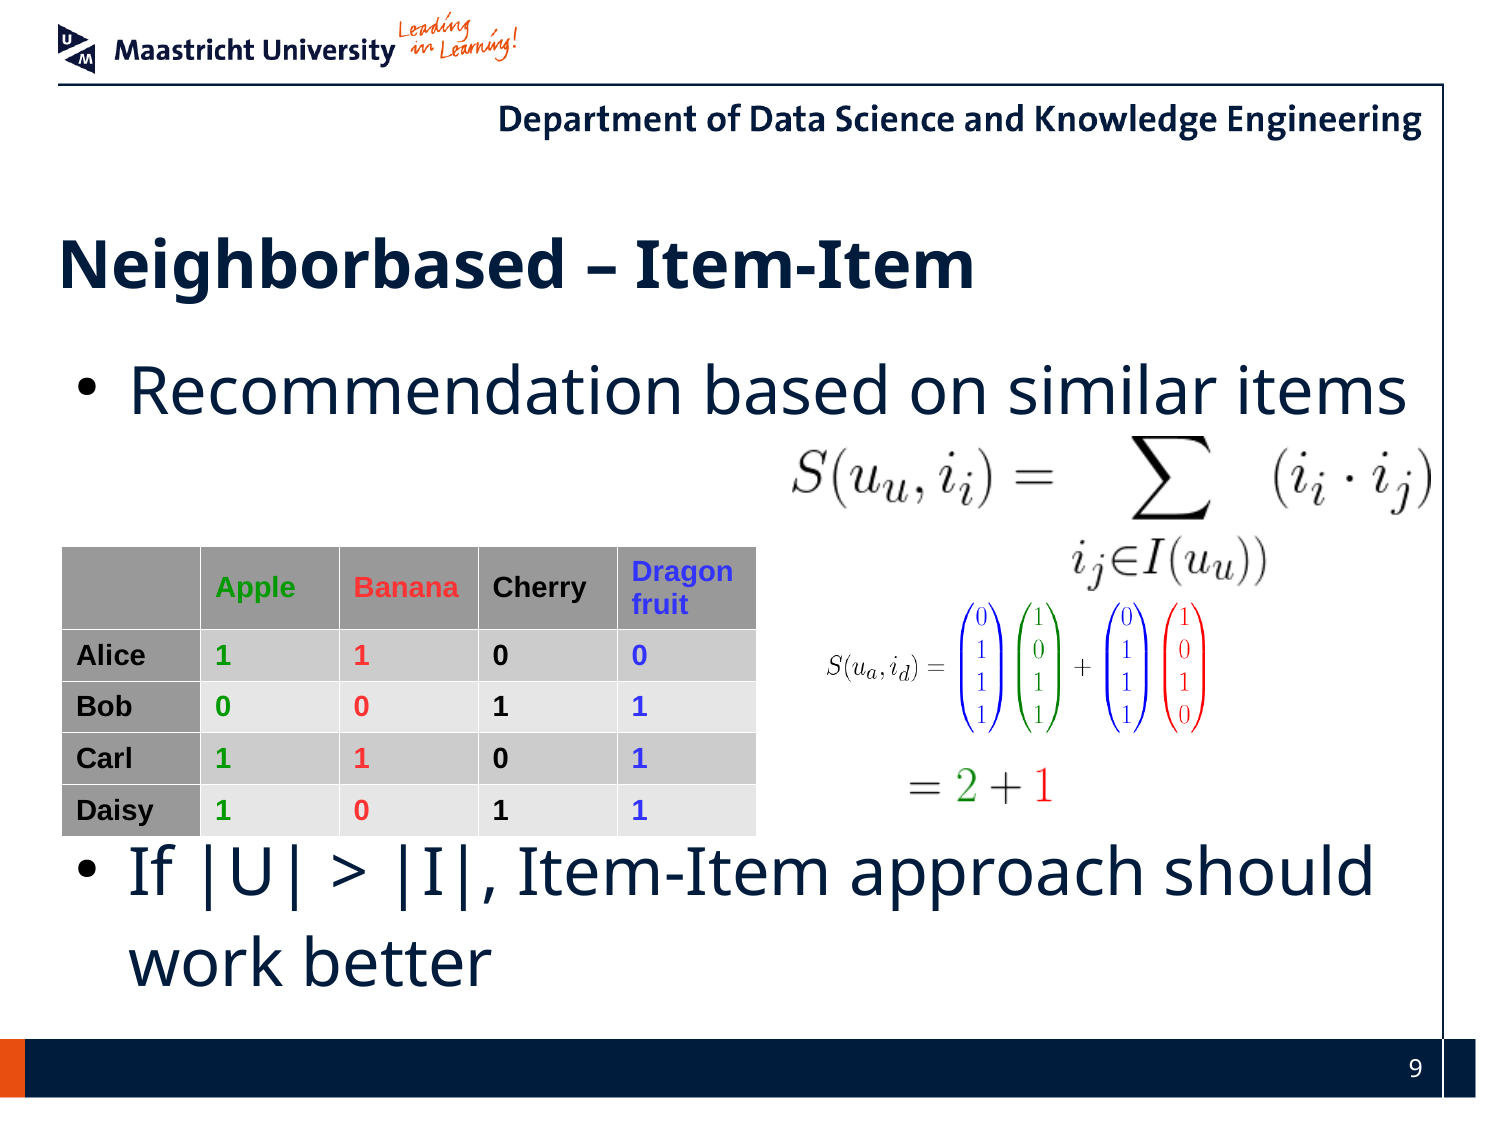

# Neighborbased – Item-Item
Recommendation based on similar items
If |U| > |I|, Item-Item approach should work better
| | Apple | Banana | Cherry | Dragon fruit |
| --- | --- | --- | --- | --- |
| Alice | 1 | 1 | 0 | 0 |
| Bob | 0 | 0 | 1 | 1 |
| Carl | 1 | 1 | 0 | 1 |
| Daisy | 1 | 0 | 1 | 1 |